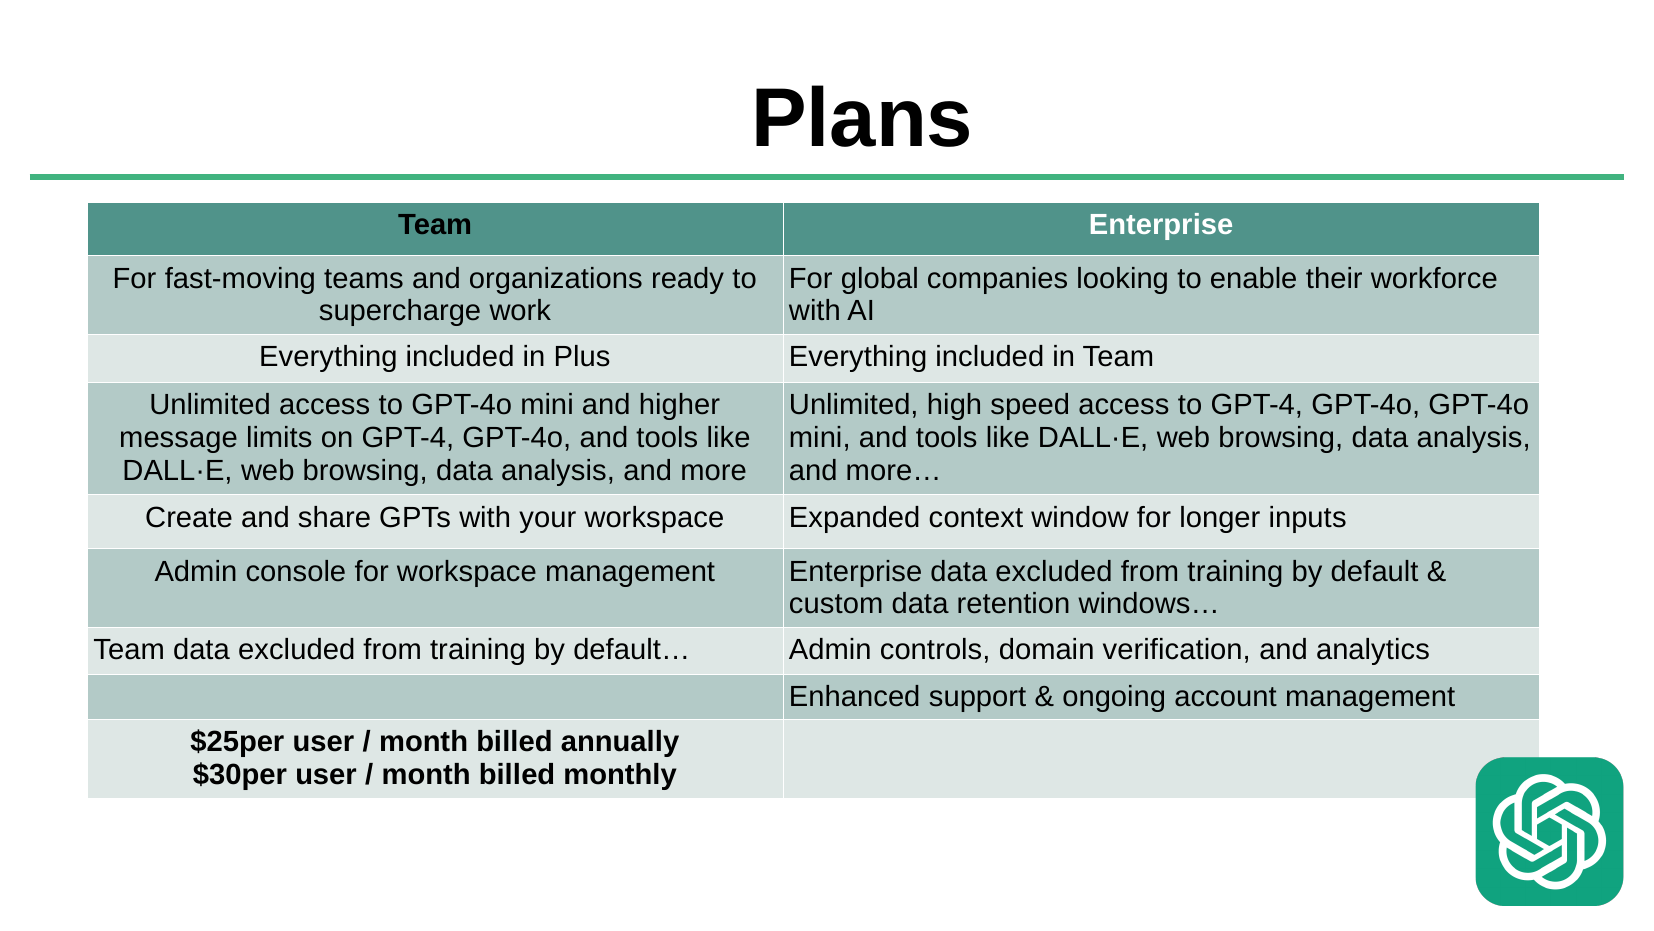

# Plans
| Team | Enterprise |
| --- | --- |
| For fast-moving teams and organizations ready to supercharge work | For global companies looking to enable their workforce with AI |
| Everything included in Plus | Everything included in Team |
| Unlimited access to GPT-4o mini and higher message limits on GPT-4, GPT-4o, and tools like DALL·E, web browsing, data analysis, and more | Unlimited, high speed access to GPT-4, GPT-4o, GPT-4o mini, and tools like DALL·E, web browsing, data analysis, and more… |
| Create and share GPTs with your workspace | Expanded context window for longer inputs |
| Admin console for workspace management | Enterprise data excluded from training by default & custom data retention windows… |
| Team data excluded from training by default… | Admin controls, domain verification, and analytics |
| | Enhanced support & ongoing account management |
| $25per user / month billed annually $30per user / month billed monthly | |